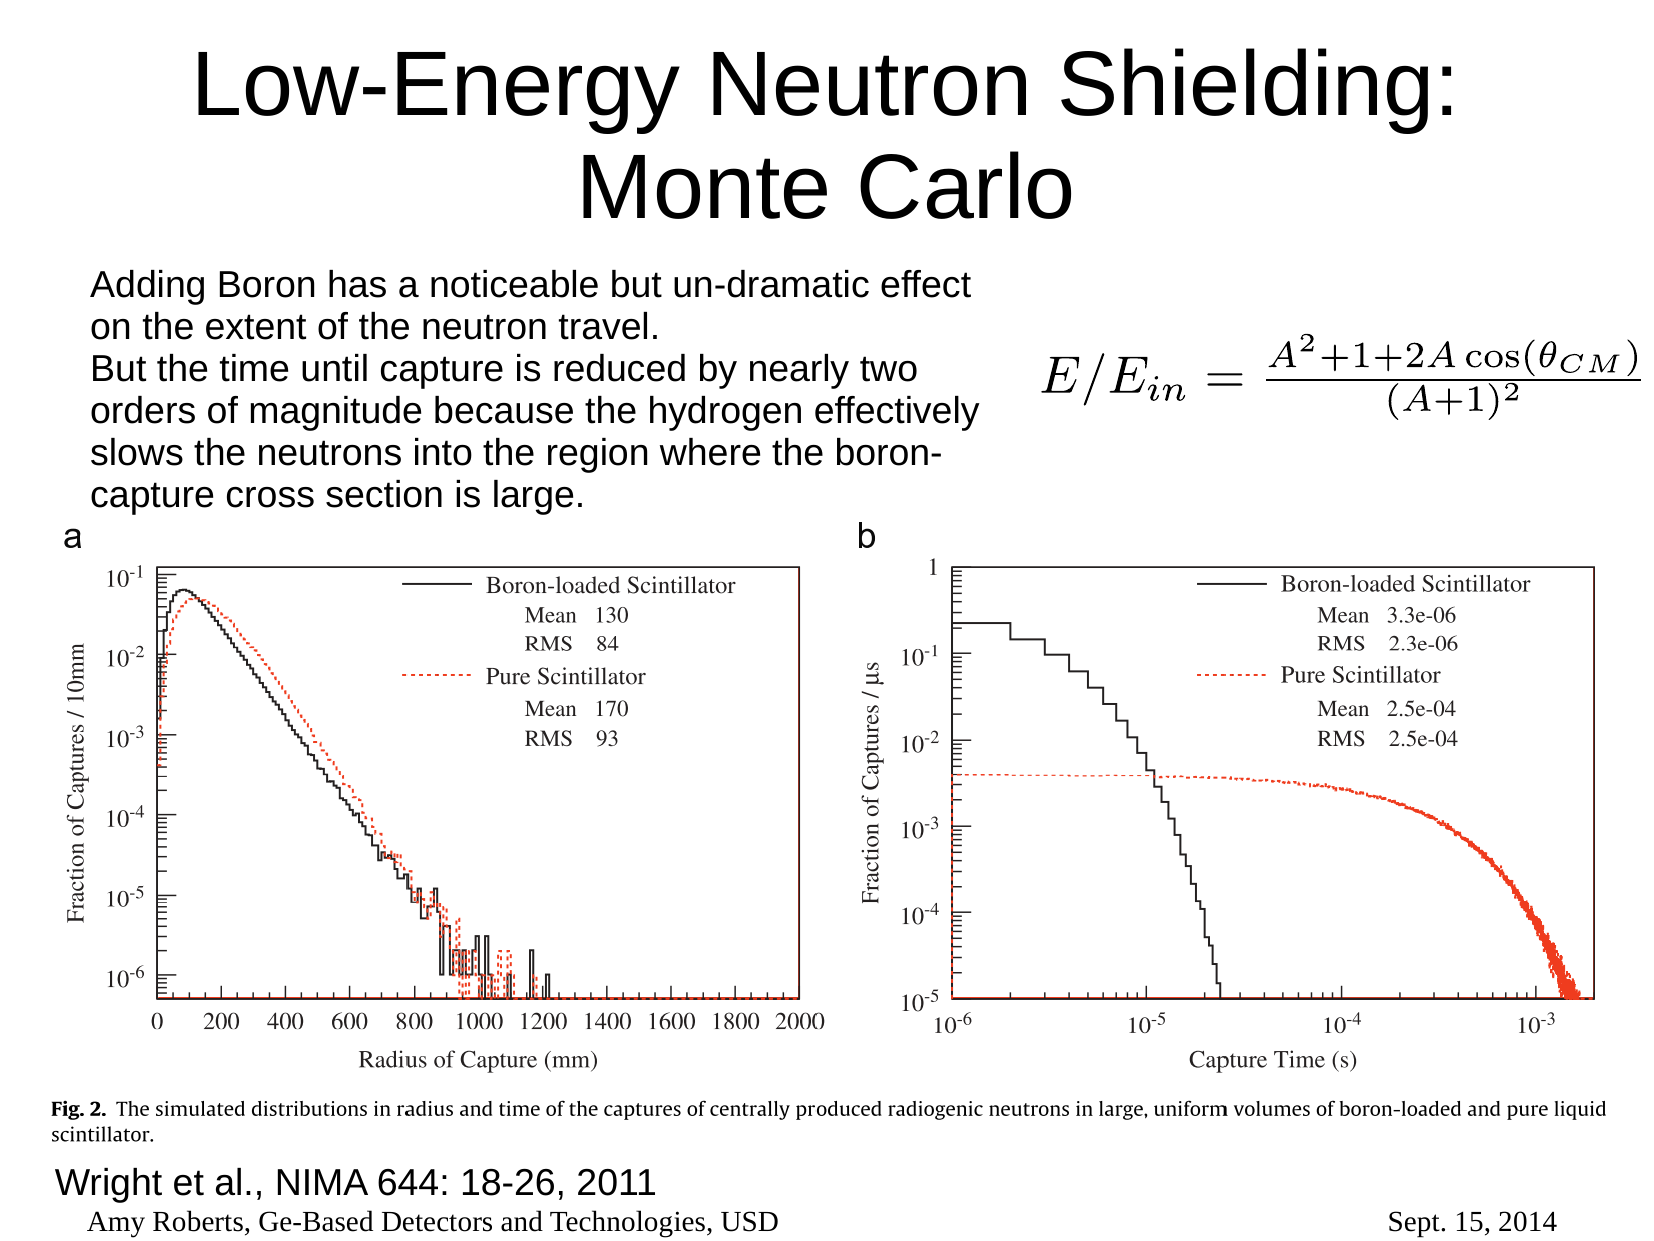

# Low-Energy Neutron Shielding: Monte Carlo
Adding Boron has a noticeable but un-dramatic effect on the extent of the neutron travel.
But the time until capture is reduced by nearly two orders of magnitude because the hydrogen effectively slows the neutrons into the region where the boron-capture cross section is large.
Wright et al., NIMA 644: 18-26, 2011